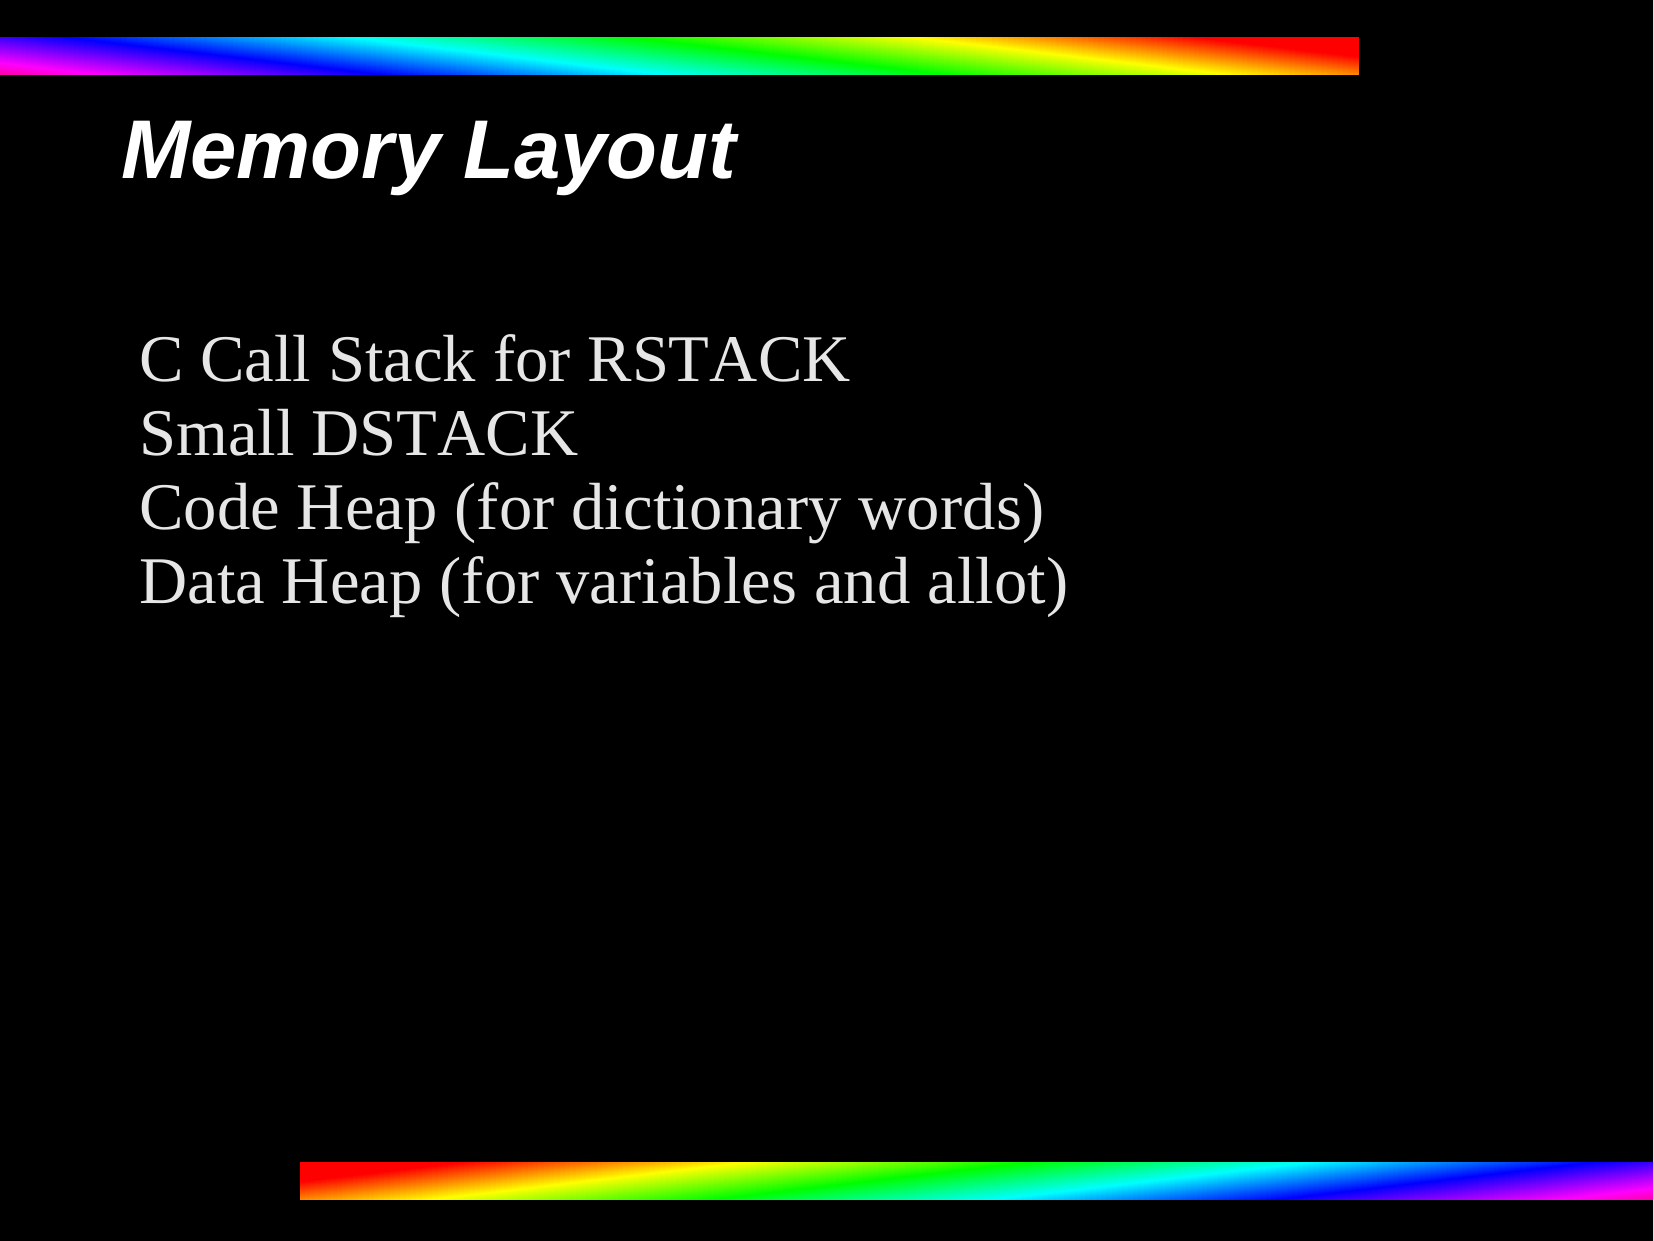

# Memory Layout
C Call Stack for RSTACK
Small DSTACK
Code Heap (for dictionary words)
Data Heap (for variables and allot)